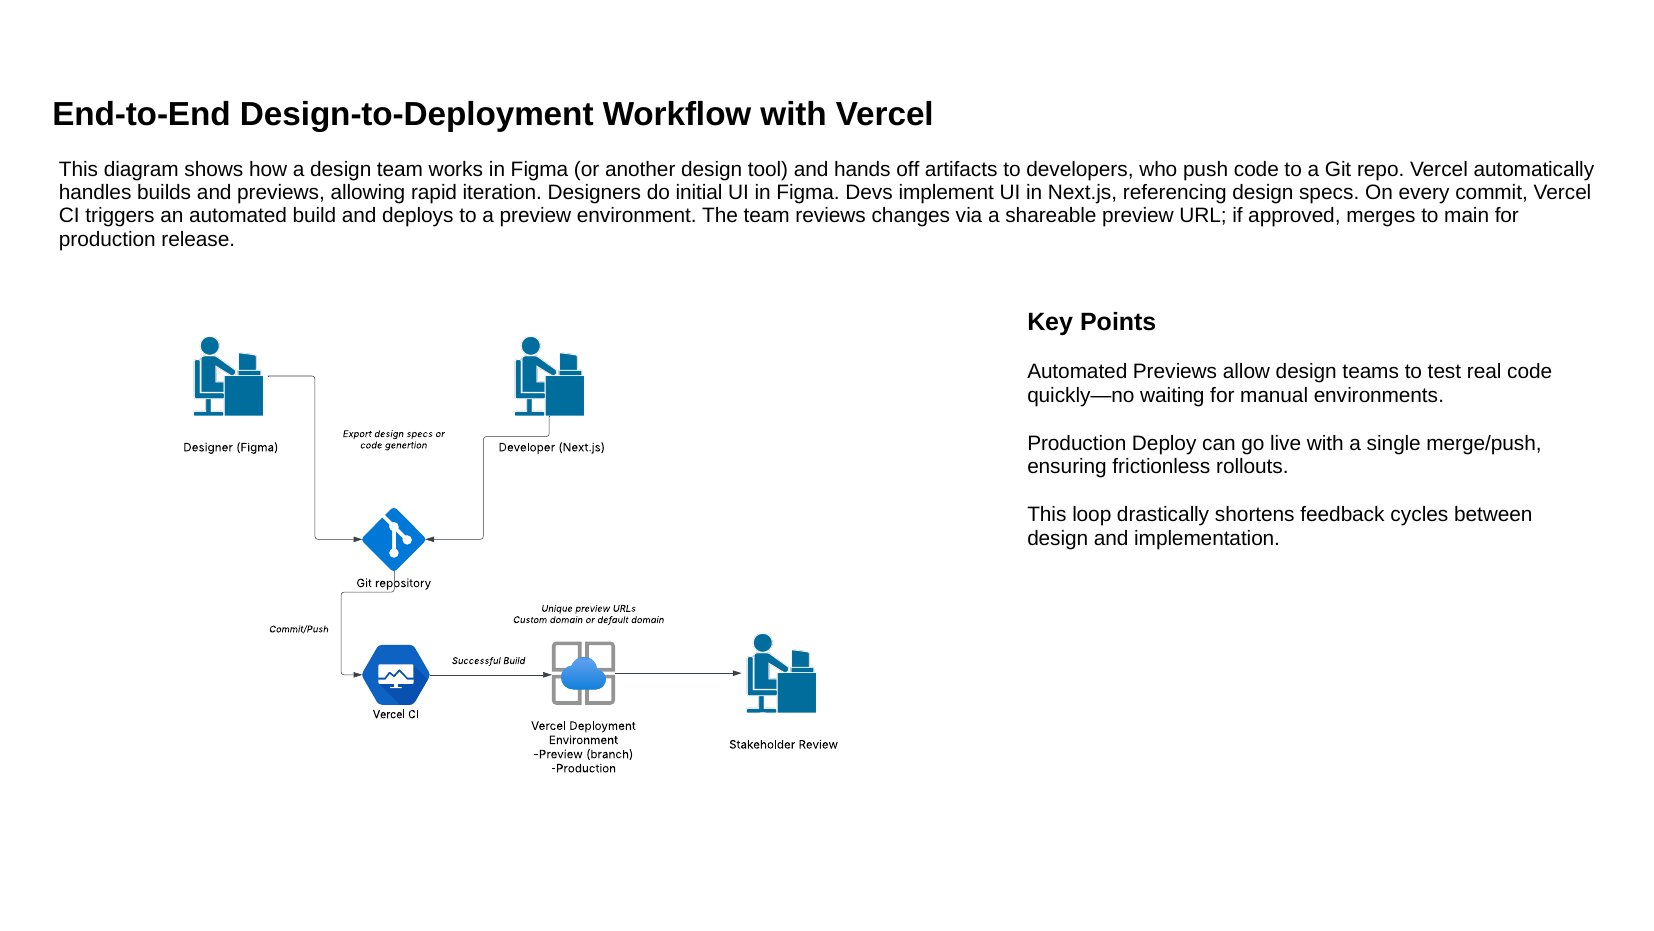

End-to-End Design-to-Deployment Workflow with Vercel
This diagram shows how a design team works in Figma (or another design tool) and hands off artifacts to developers, who push code to a Git repo. Vercel automatically handles builds and previews, allowing rapid iteration. Designers do initial UI in Figma. Devs implement UI in Next.js, referencing design specs. On every commit, Vercel CI triggers an automated build and deploys to a preview environment. The team reviews changes via a shareable preview URL; if approved, merges to main for production release.
Key Points
Automated Previews allow design teams to test real code quickly—no waiting for manual environments.
Production Deploy can go live with a single merge/push, ensuring frictionless rollouts.
This loop drastically shortens feedback cycles between design and implementation.